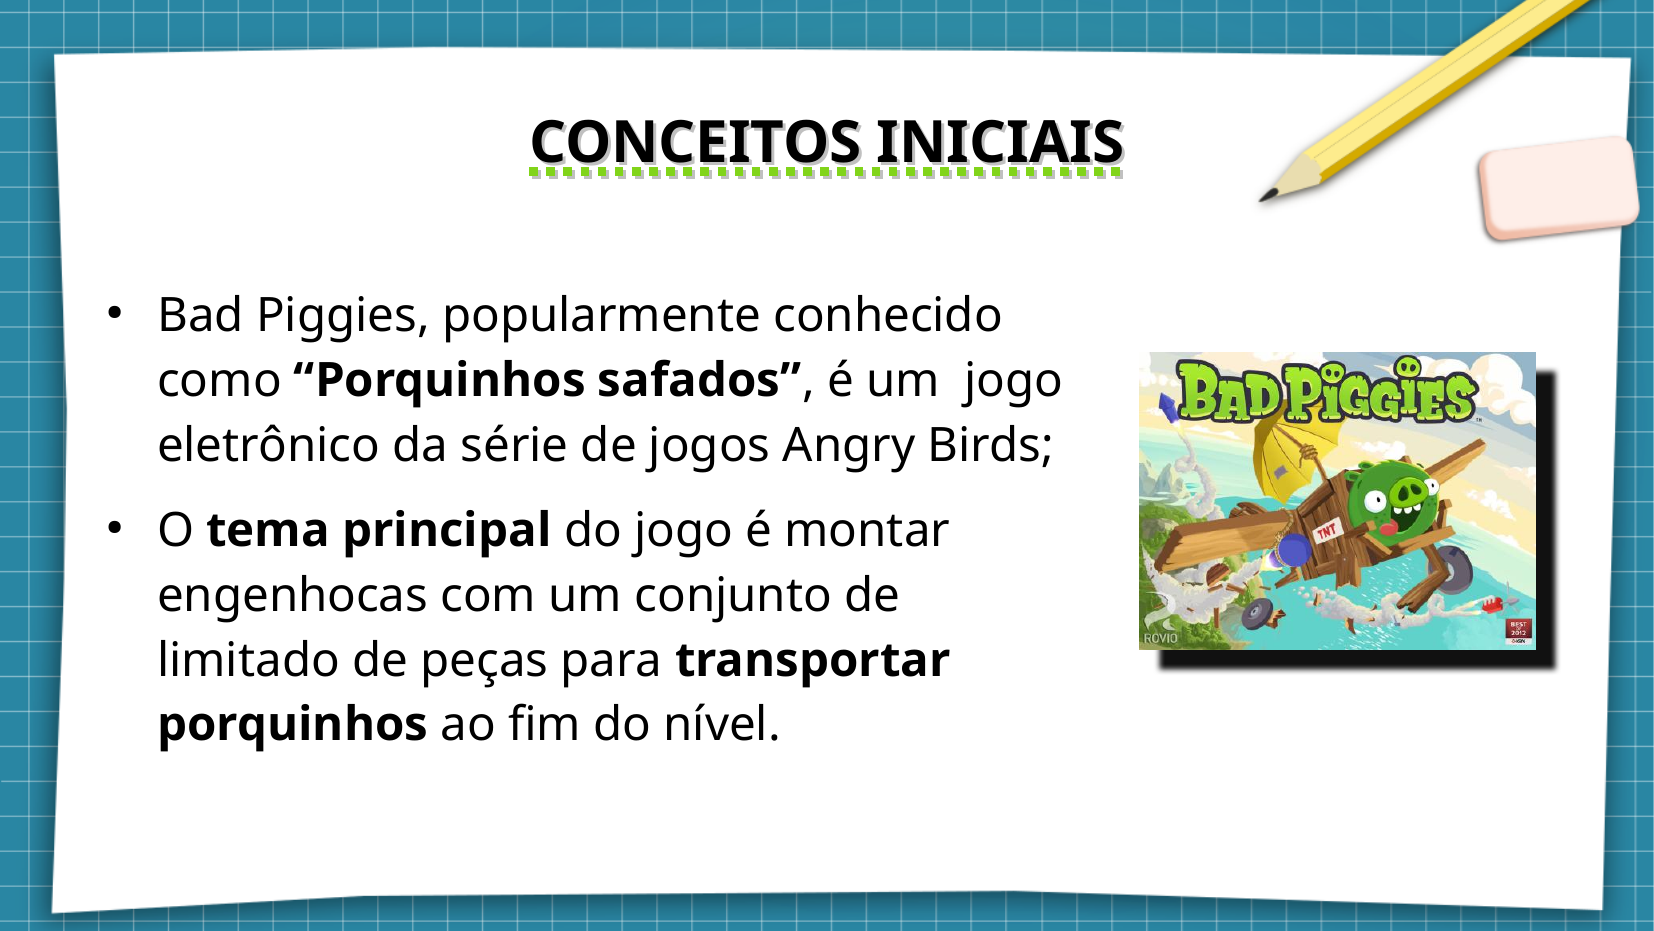

# Conceitos iniciais
Bad Piggies, popularmente conhecido como “Porquinhos safados”, é um jogo eletrônico da série de jogos Angry Birds;
O tema principal do jogo é montar engenhocas com um conjunto de limitado de peças para transportar porquinhos ao fim do nível.